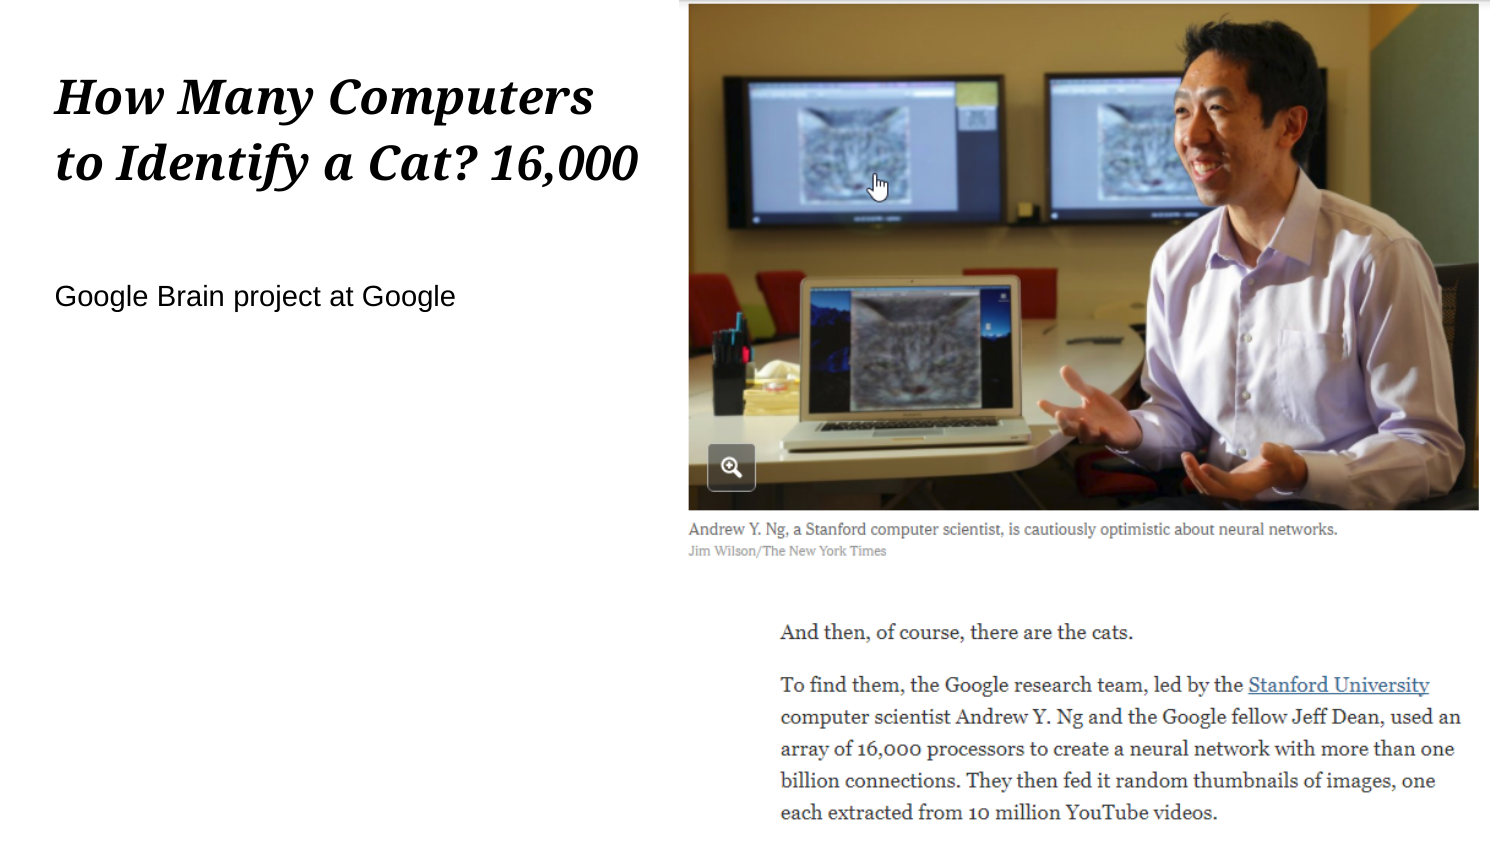

How Many Computers to Identify a Cat? 16,000
Google Brain project at Google